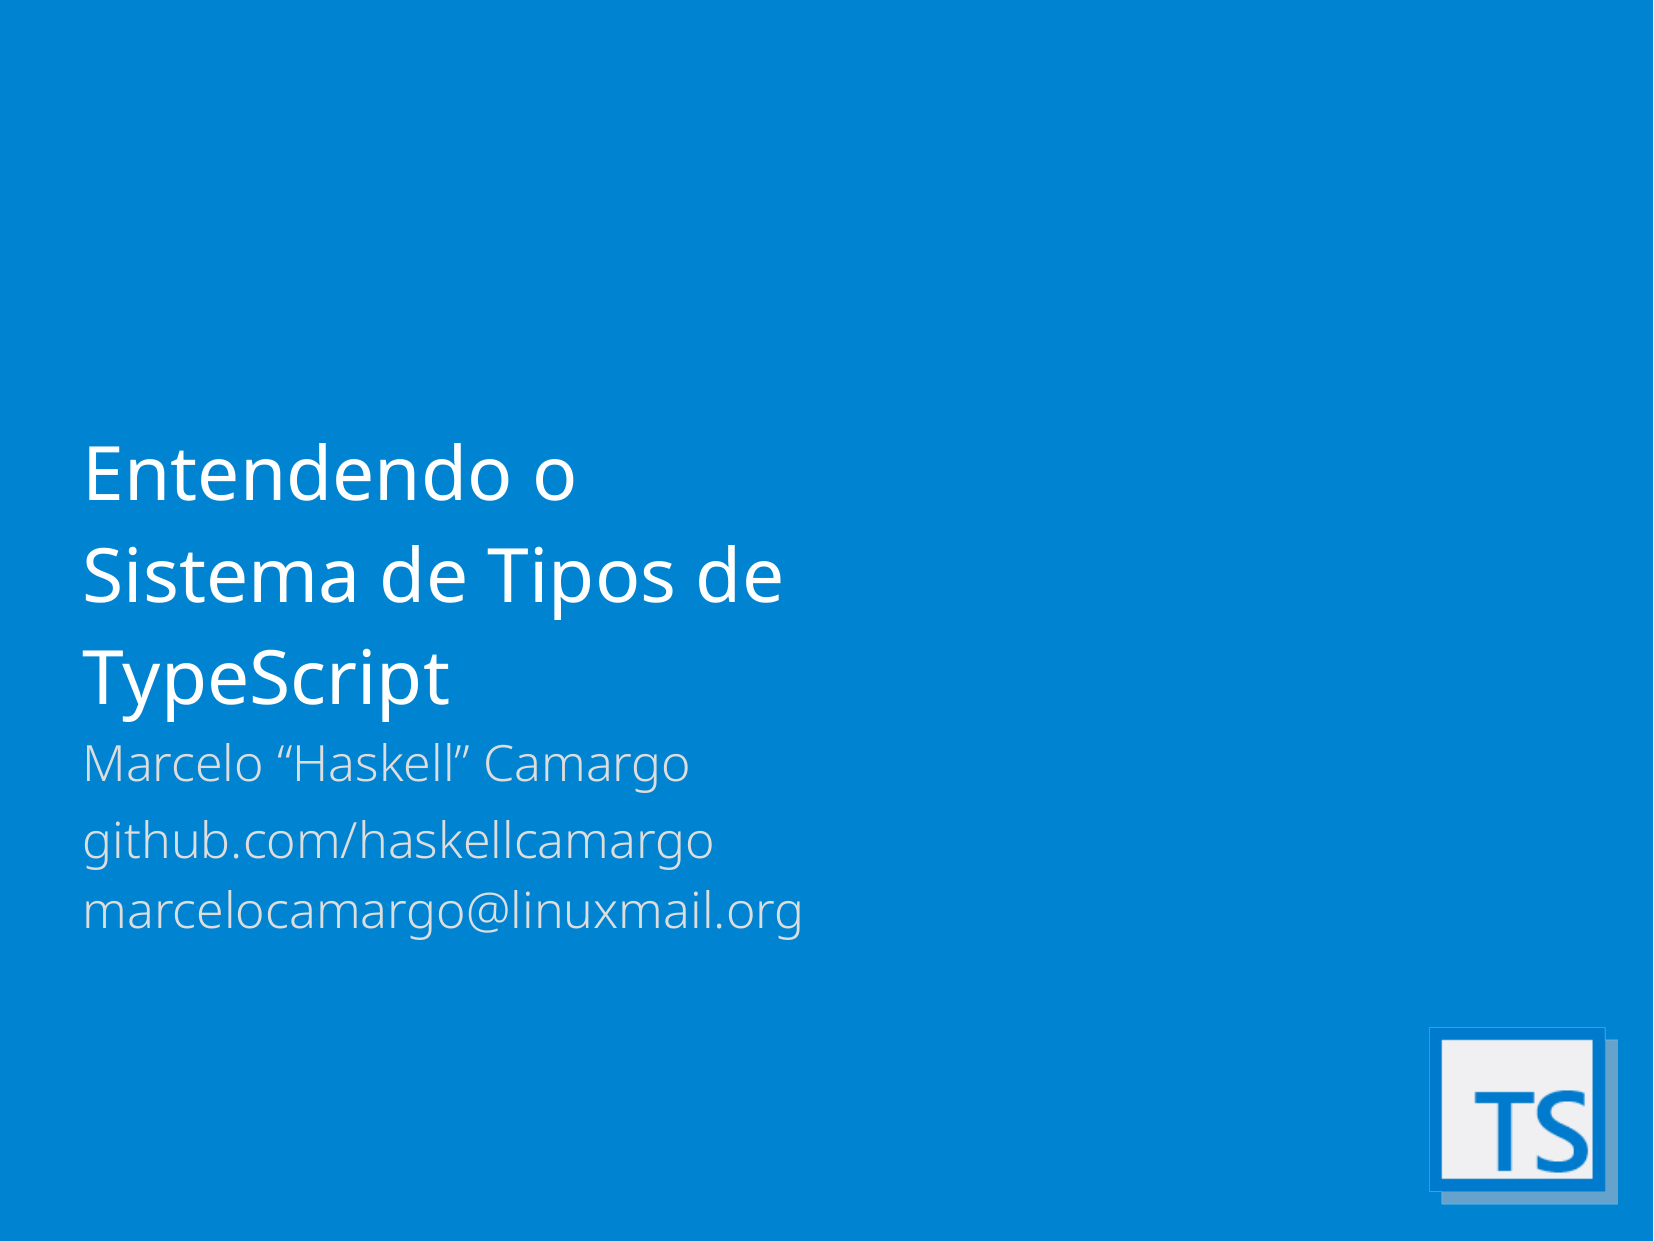

# Entendendo o Sistema de Tipos de TypeScript
Marcelo “Haskell” Camargo
github.com/haskellcamargo
marcelocamargo@linuxmail.org